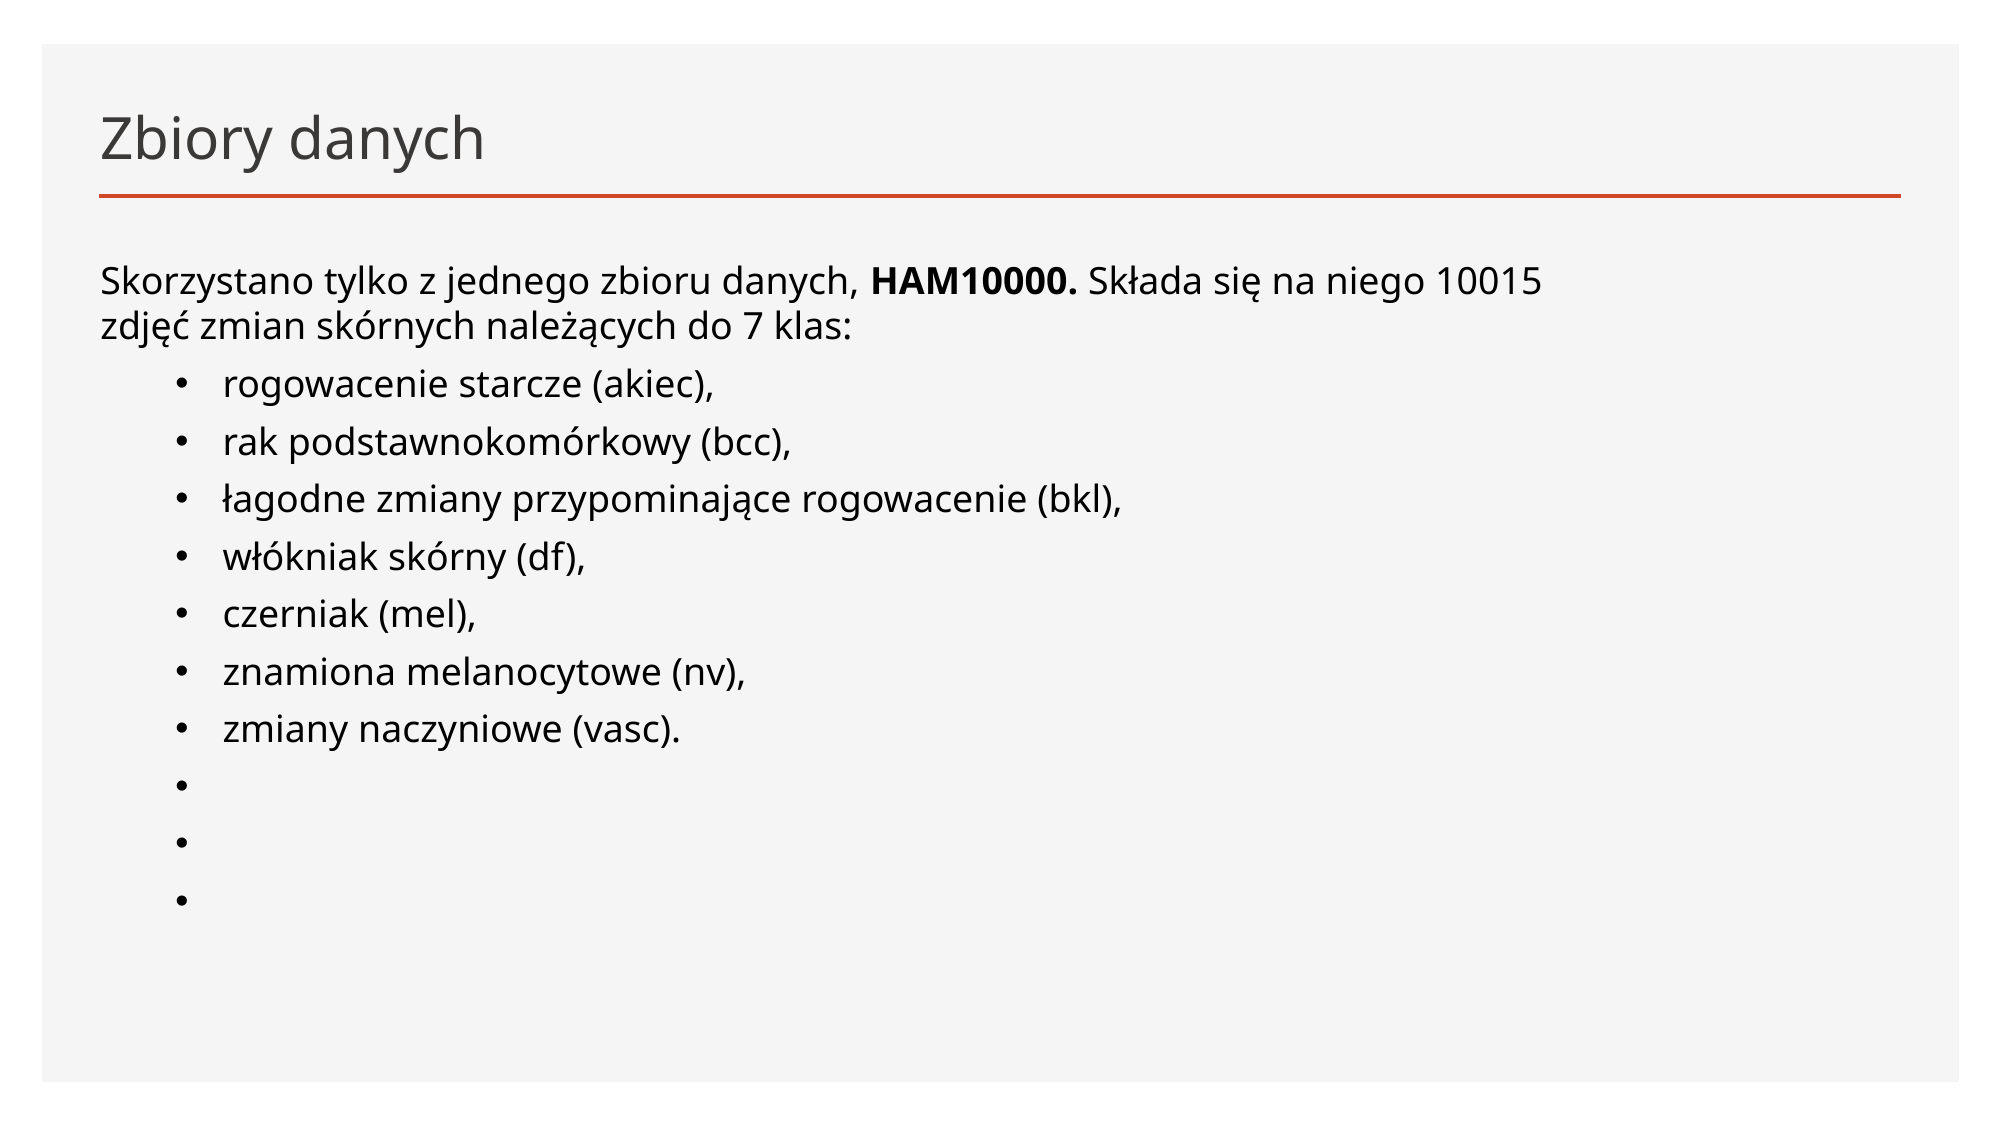

# Zbiory danych
Skorzystano tylko z jednego zbioru danych, HAM10000. Składa się na niego 10015 zdjęć zmian skórnych należących do 7 klas:
rogowacenie starcze (akiec),
rak podstawnokomórkowy (bcc),
łagodne zmiany przypominające rogowacenie (bkl),
włókniak skórny (df),
czerniak (mel),
znamiona melanocytowe (nv),
zmiany naczyniowe (vasc).